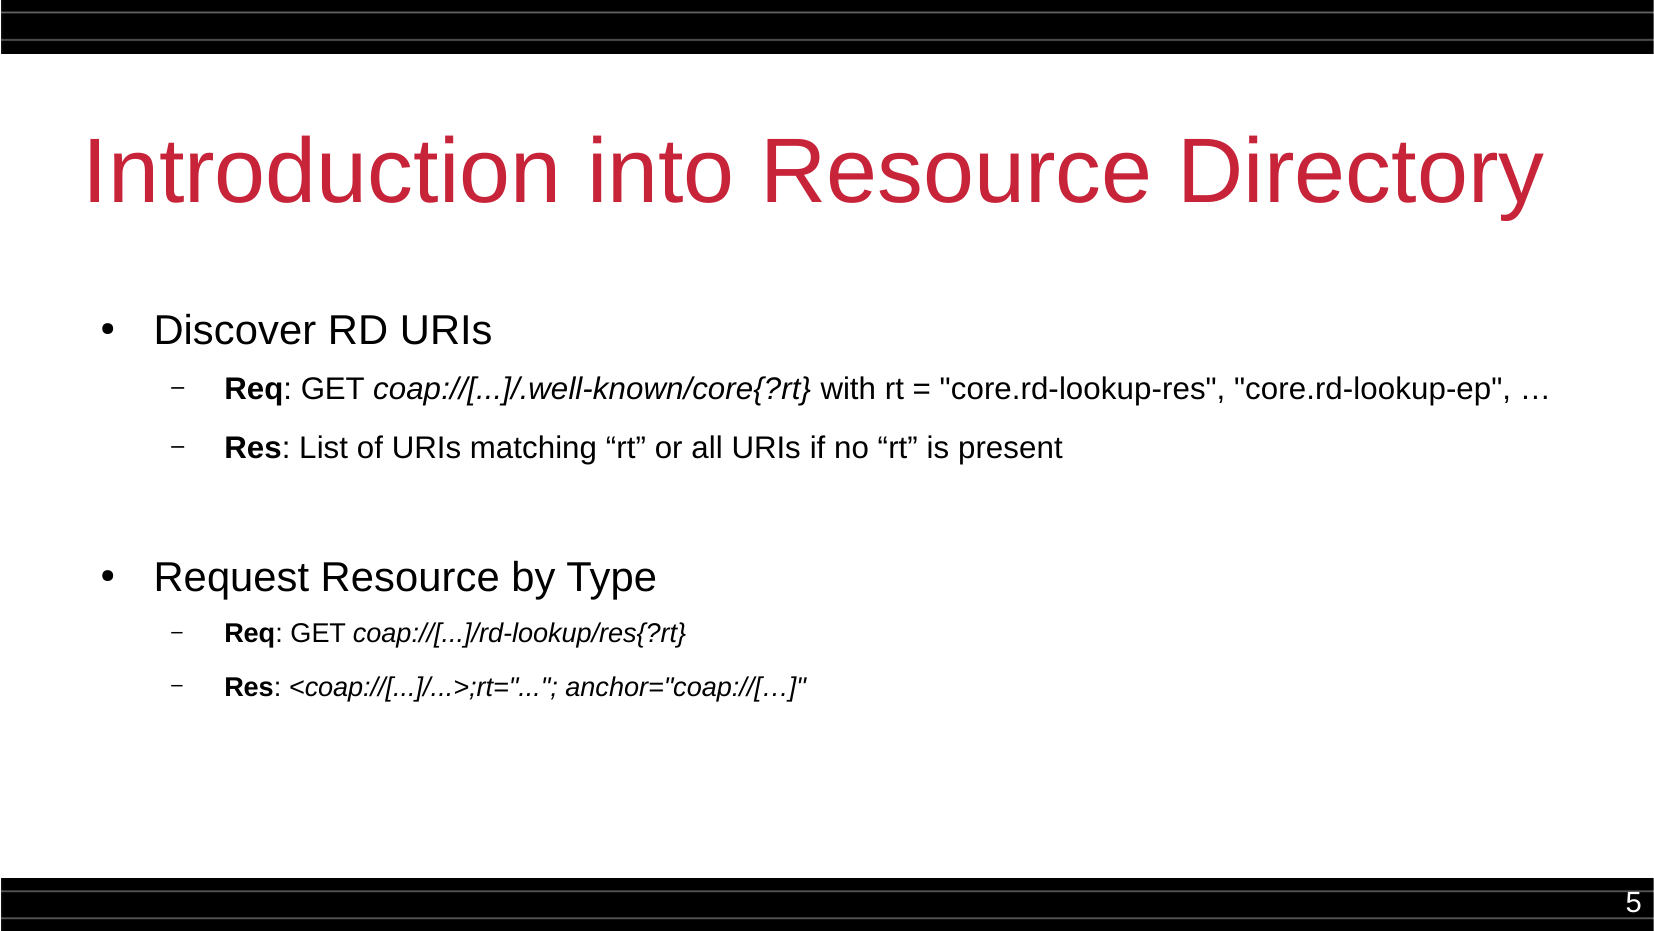

# Introduction into Resource Directory
Discover RD URIs
Req: GET coap://[...]/.well-known/core{?rt} with rt = "core.rd-lookup-res", "core.rd-lookup-ep", …
Res: List of URIs matching “rt” or all URIs if no “rt” is present
Request Resource by Type
Req: GET coap://[...]/rd-lookup/res{?rt}
Res: <coap://[...]/...>;rt="..."; anchor="coap://[…]"